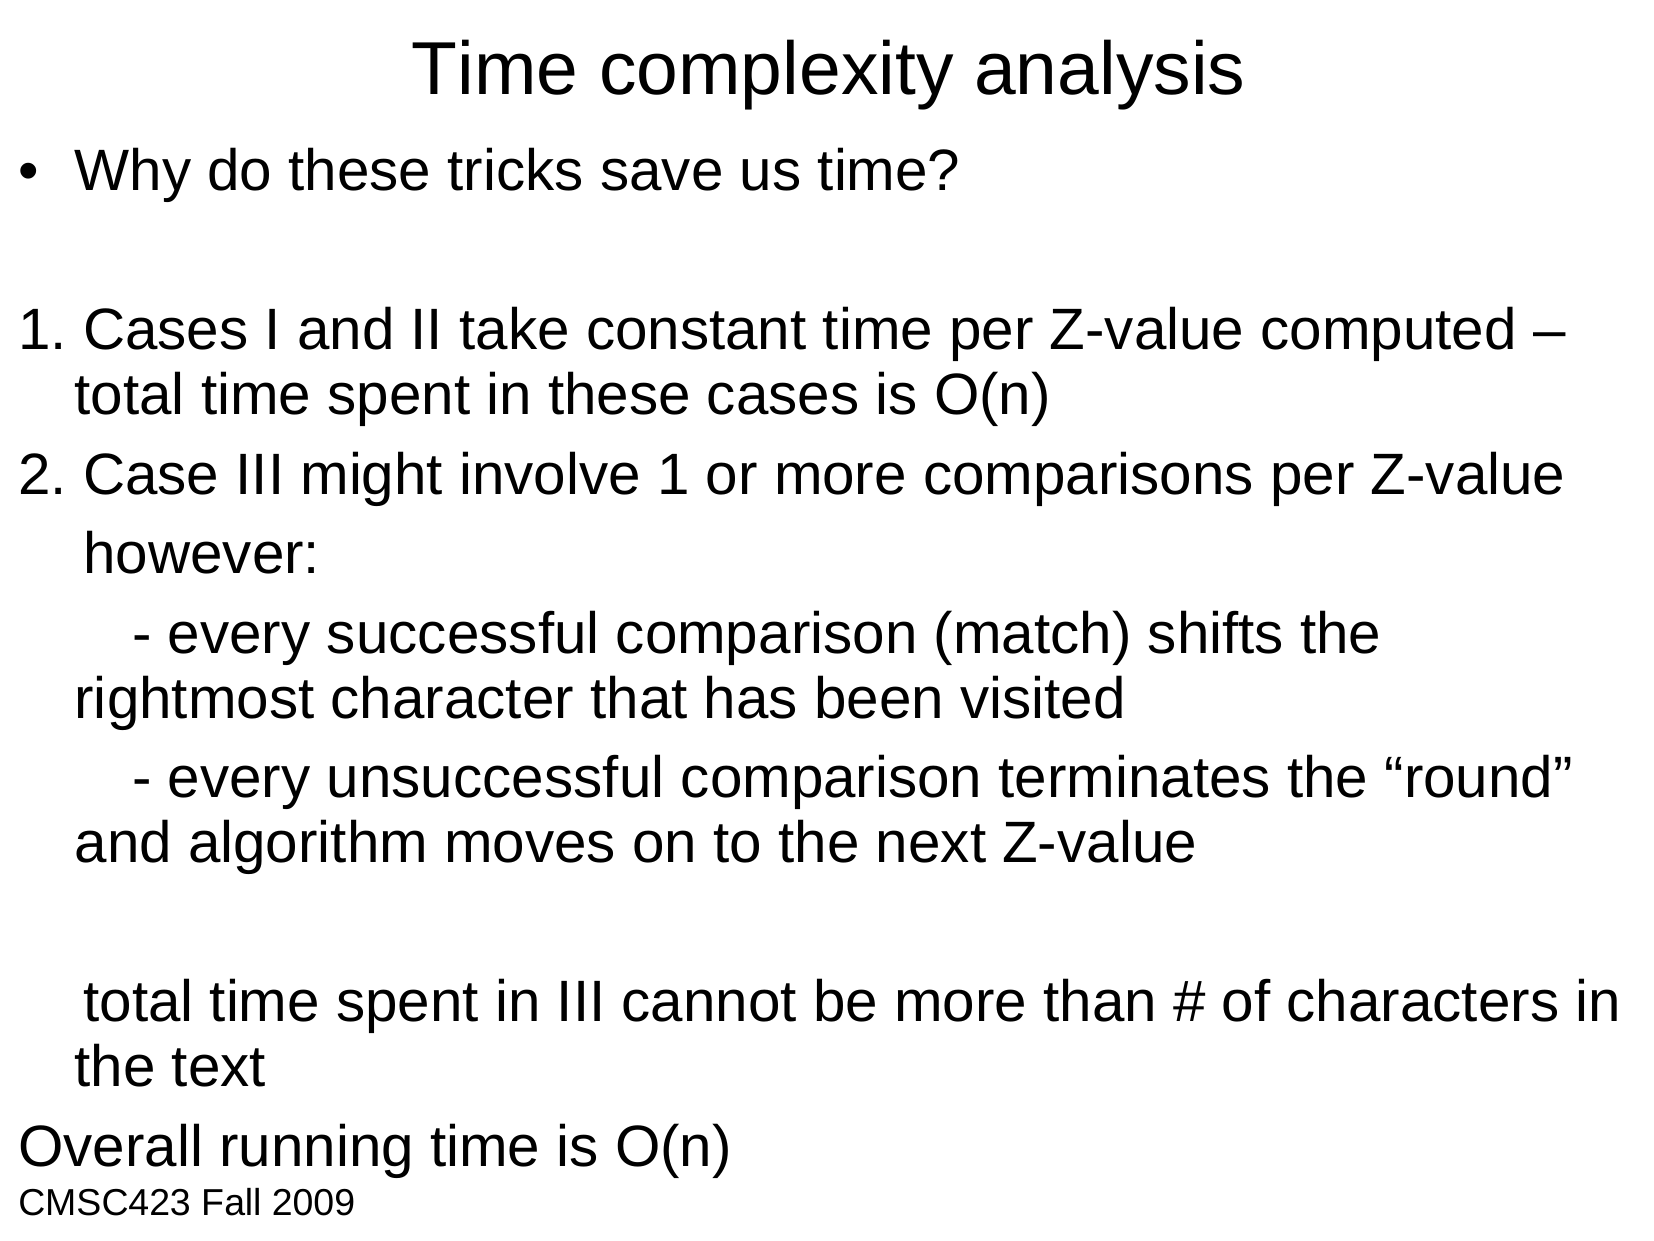

# Time complexity analysis
Why do these tricks save us time?
1. Cases I and II take constant time per Z-value computed – total time spent in these cases is O(n)
2. Case III might involve 1 or more comparisons per Z-value
 however:
 - every successful comparison (match) shifts the rightmost character that has been visited
 - every unsuccessful comparison terminates the “round” and algorithm moves on to the next Z-value
 total time spent in III cannot be more than # of characters in the text
Overall running time is O(n)
CMSC423 Fall 2009